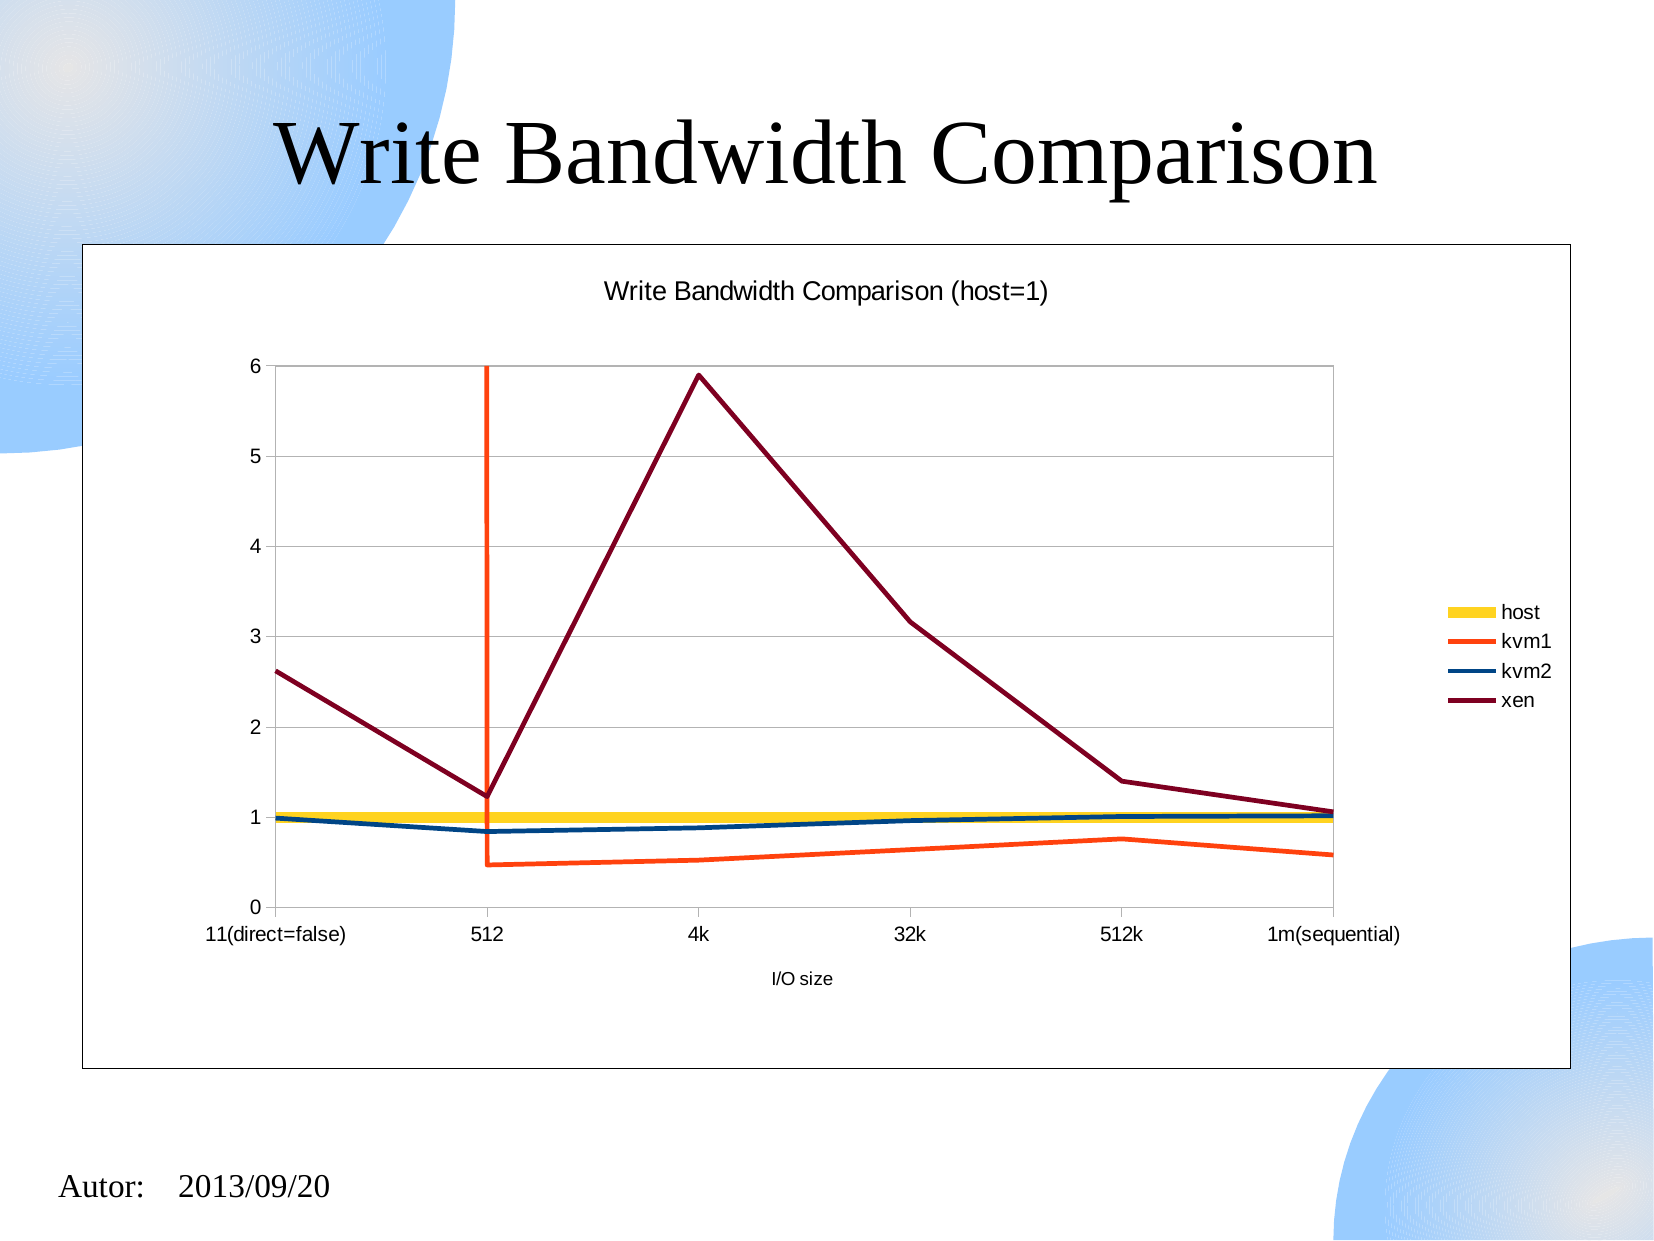

# Write Bandwidth Comparison
### Chart: Write Bandwidth Comparison (host=1)
| Category | host | kvm1 | kvm2 | xen |
|---|---|---|---|---|
| 11(direct=false) | 1.0 | 2843.10099573257 | 0.992176386913229 | 2.62304409672831 |
| 512 | 1.0 | 0.472966412815923 | 0.843183955823902 | 1.23063503140265 |
| 4k | 1.0 | 0.526769014143707 | 0.88458719500662 | 5.89955971670555 |
| 32k | 1.0 | 0.643187178129663 | 0.964022717427925 | 3.16527891418395 |
| 512k | 1.0 | 0.761906290115533 | 1.01007702182285 | 1.40096277278562 |
| 1m(sequential) | 1.0 | 0.583408413611477 | 1.01764502044494 | 1.06100214845104 |